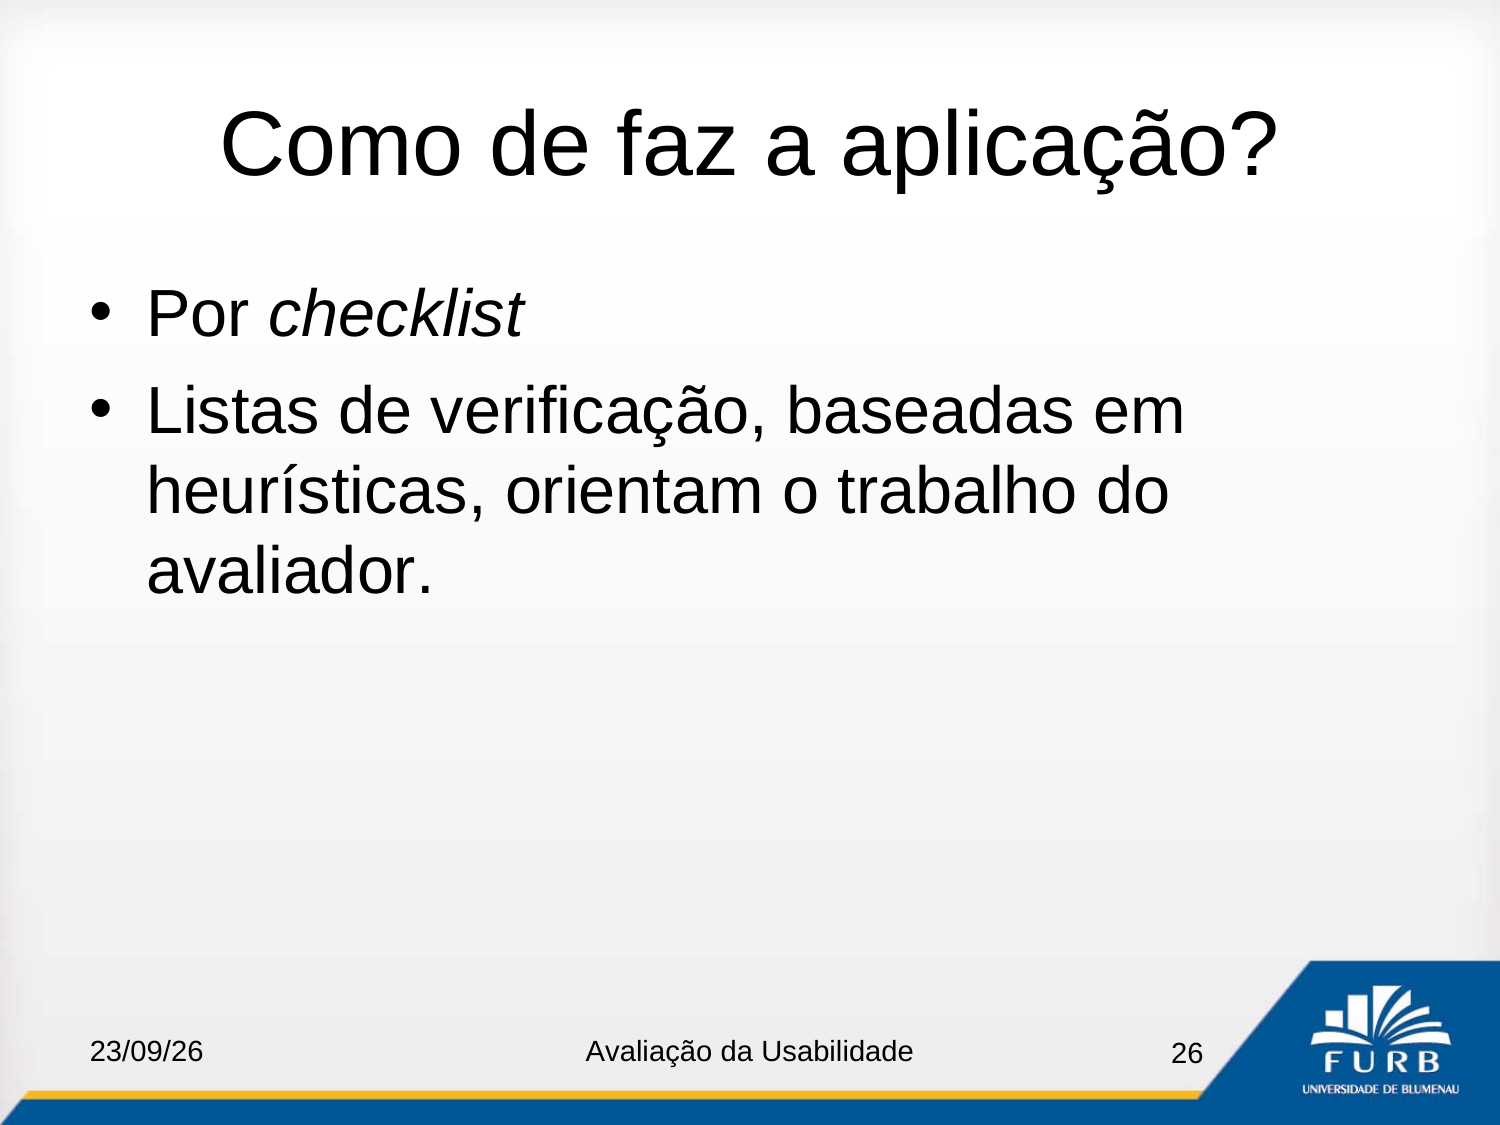

# Como de faz a aplicação?
Por checklist
Listas de verificação, baseadas em heurísticas, orientam o trabalho do avaliador.
Avaliação da Usabilidade
26